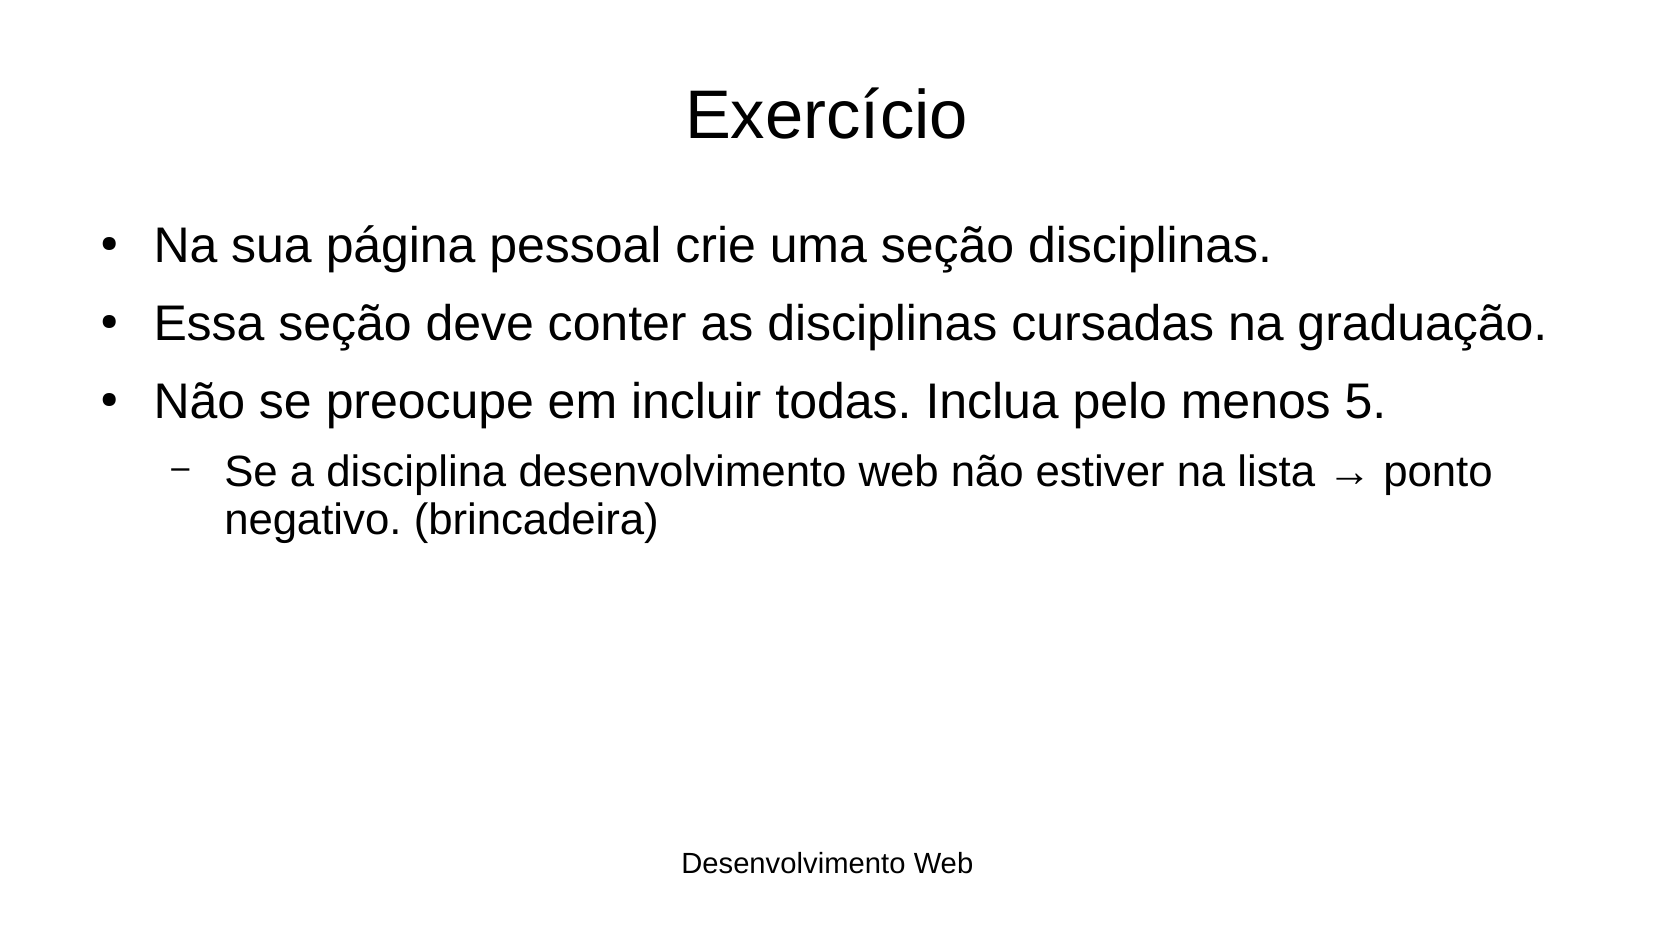

# Exercício
Na sua página pessoal crie uma seção disciplinas.
Essa seção deve conter as disciplinas cursadas na graduação.
Não se preocupe em incluir todas. Inclua pelo menos 5.
Se a disciplina desenvolvimento web não estiver na lista → ponto negativo. (brincadeira)
Desenvolvimento Web